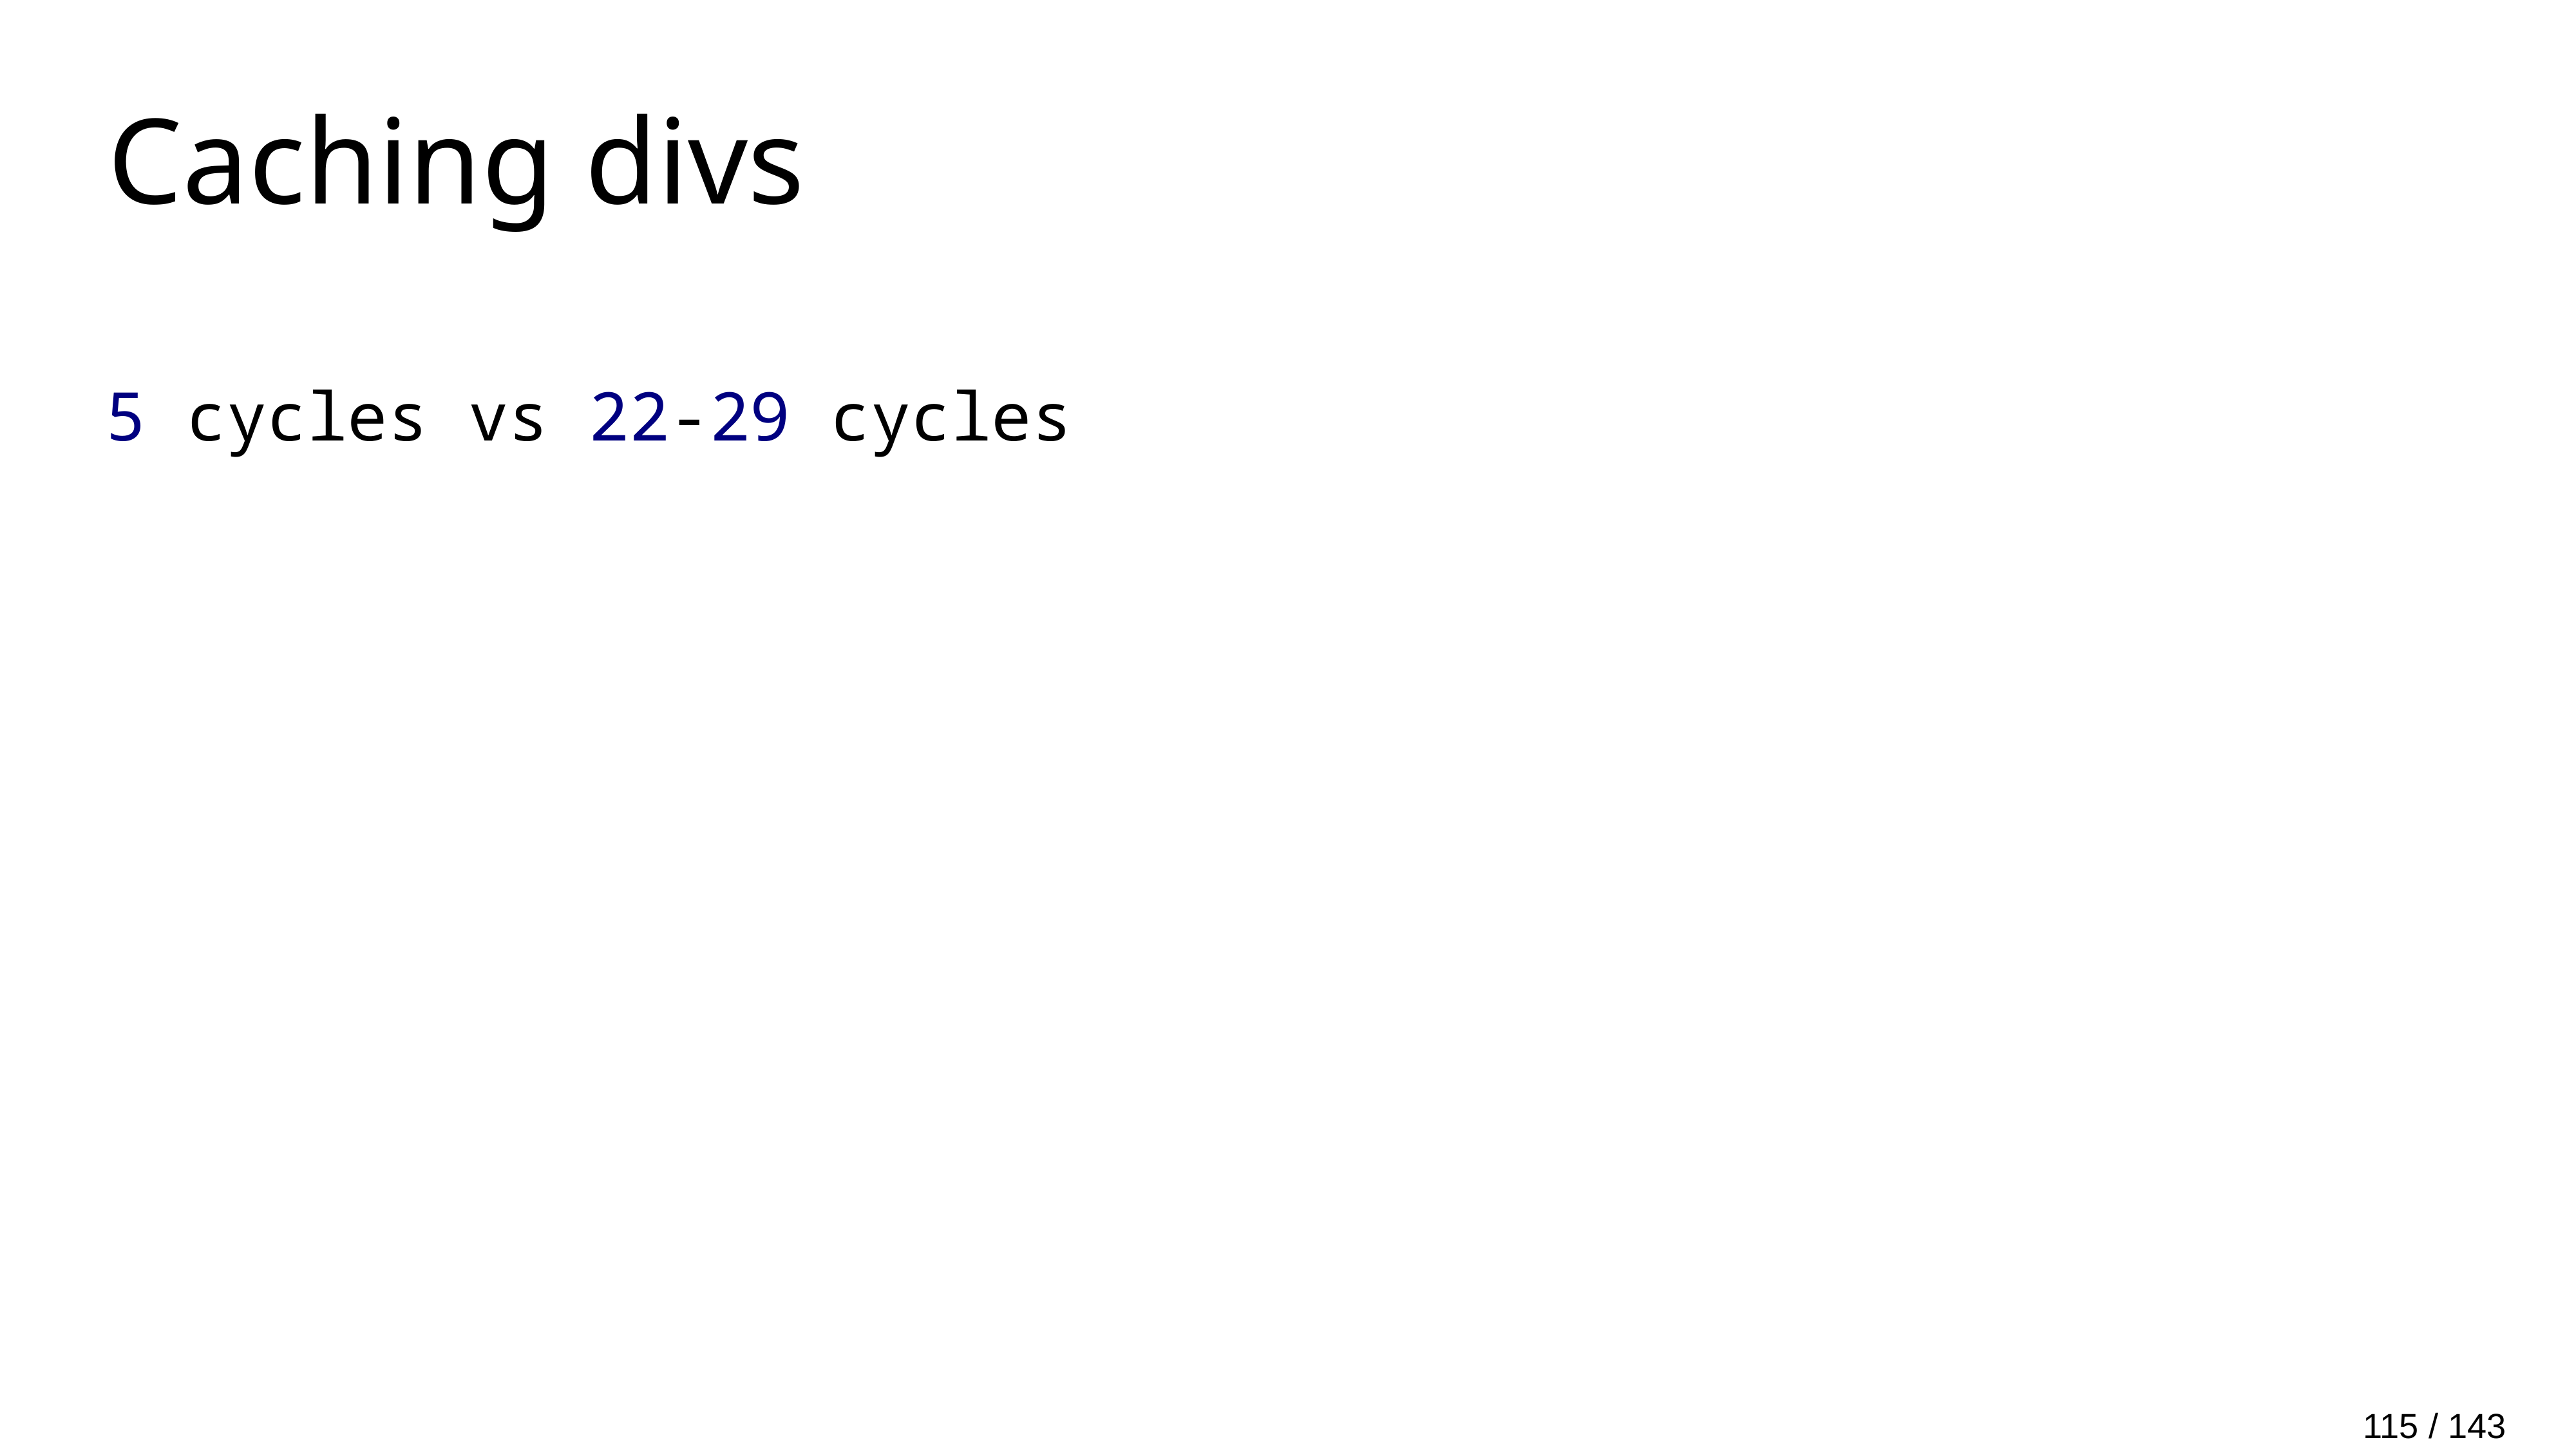

# Caching divs
5 cycles vs 22-29 cycles